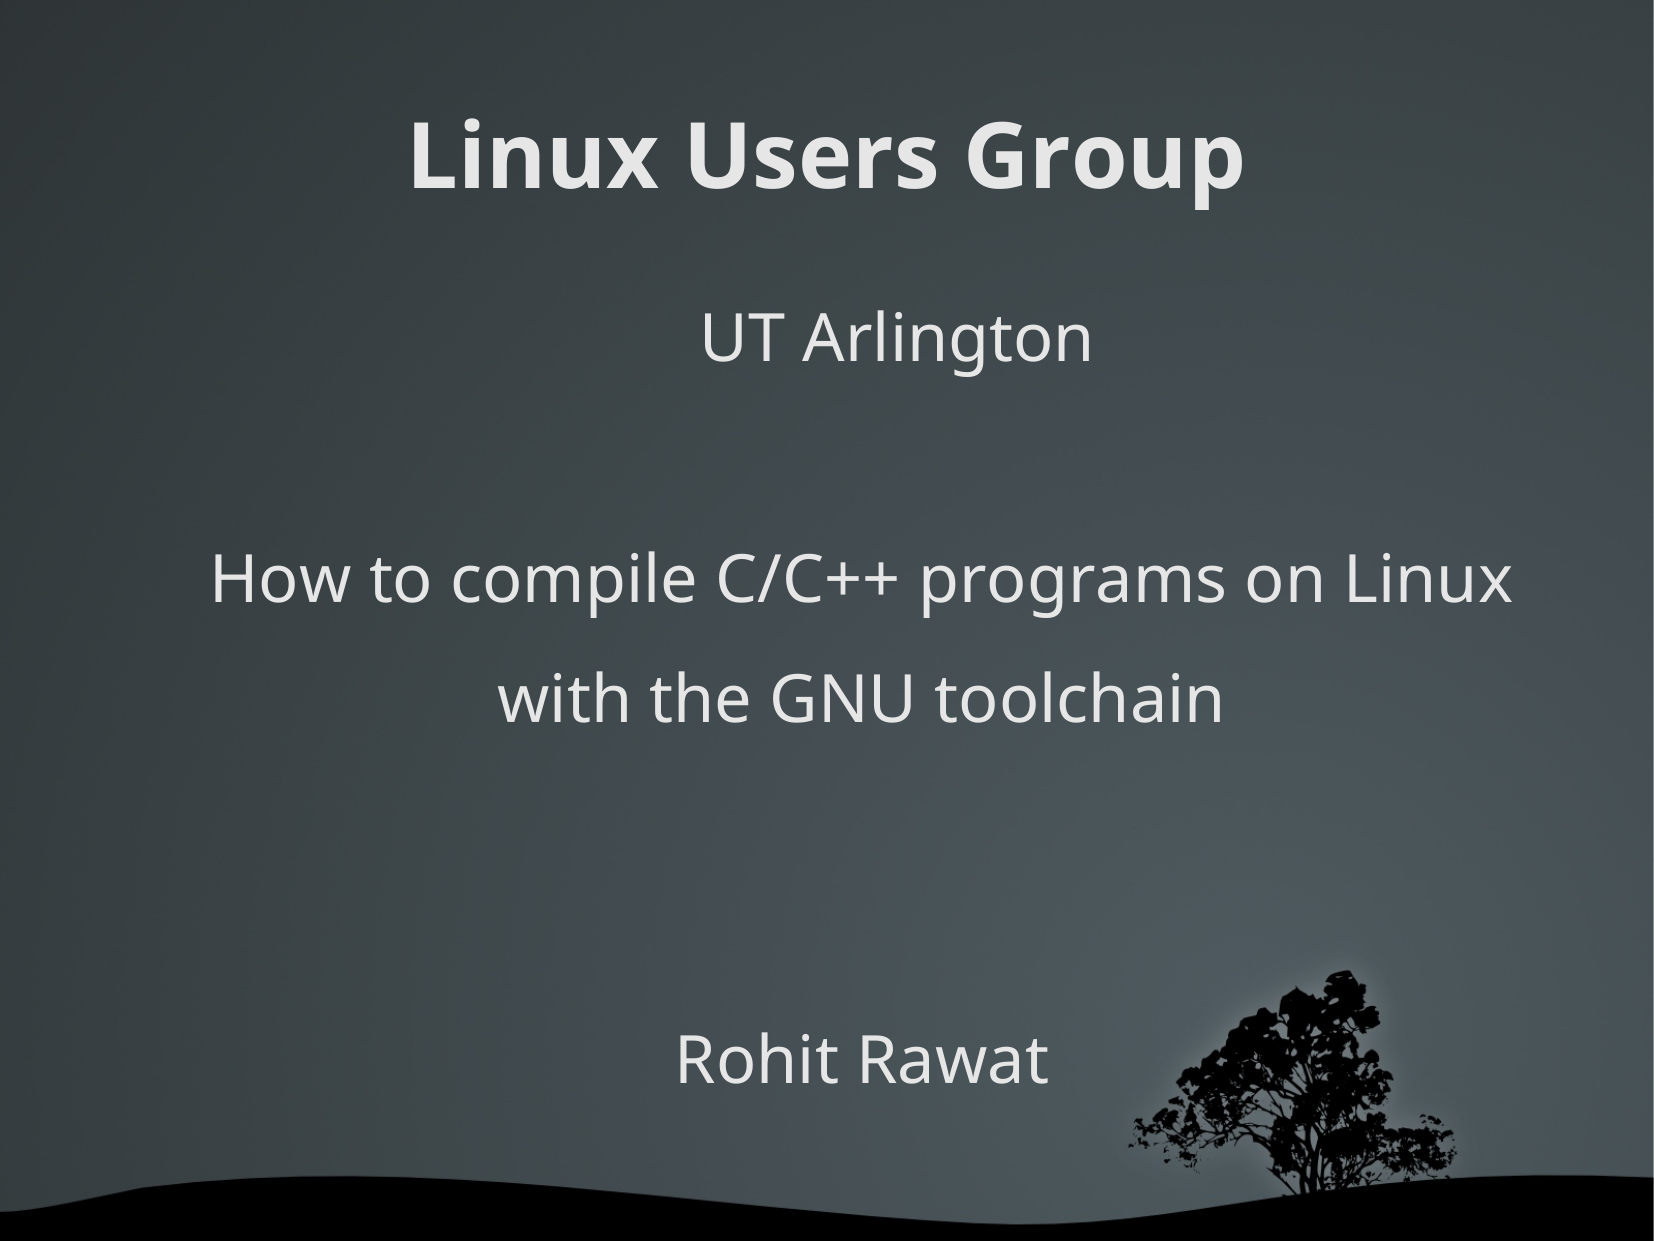

# Linux Users Group
UT Arlington
How to compile C/C++ programs on Linux
with the GNU toolchain
Rohit Rawat